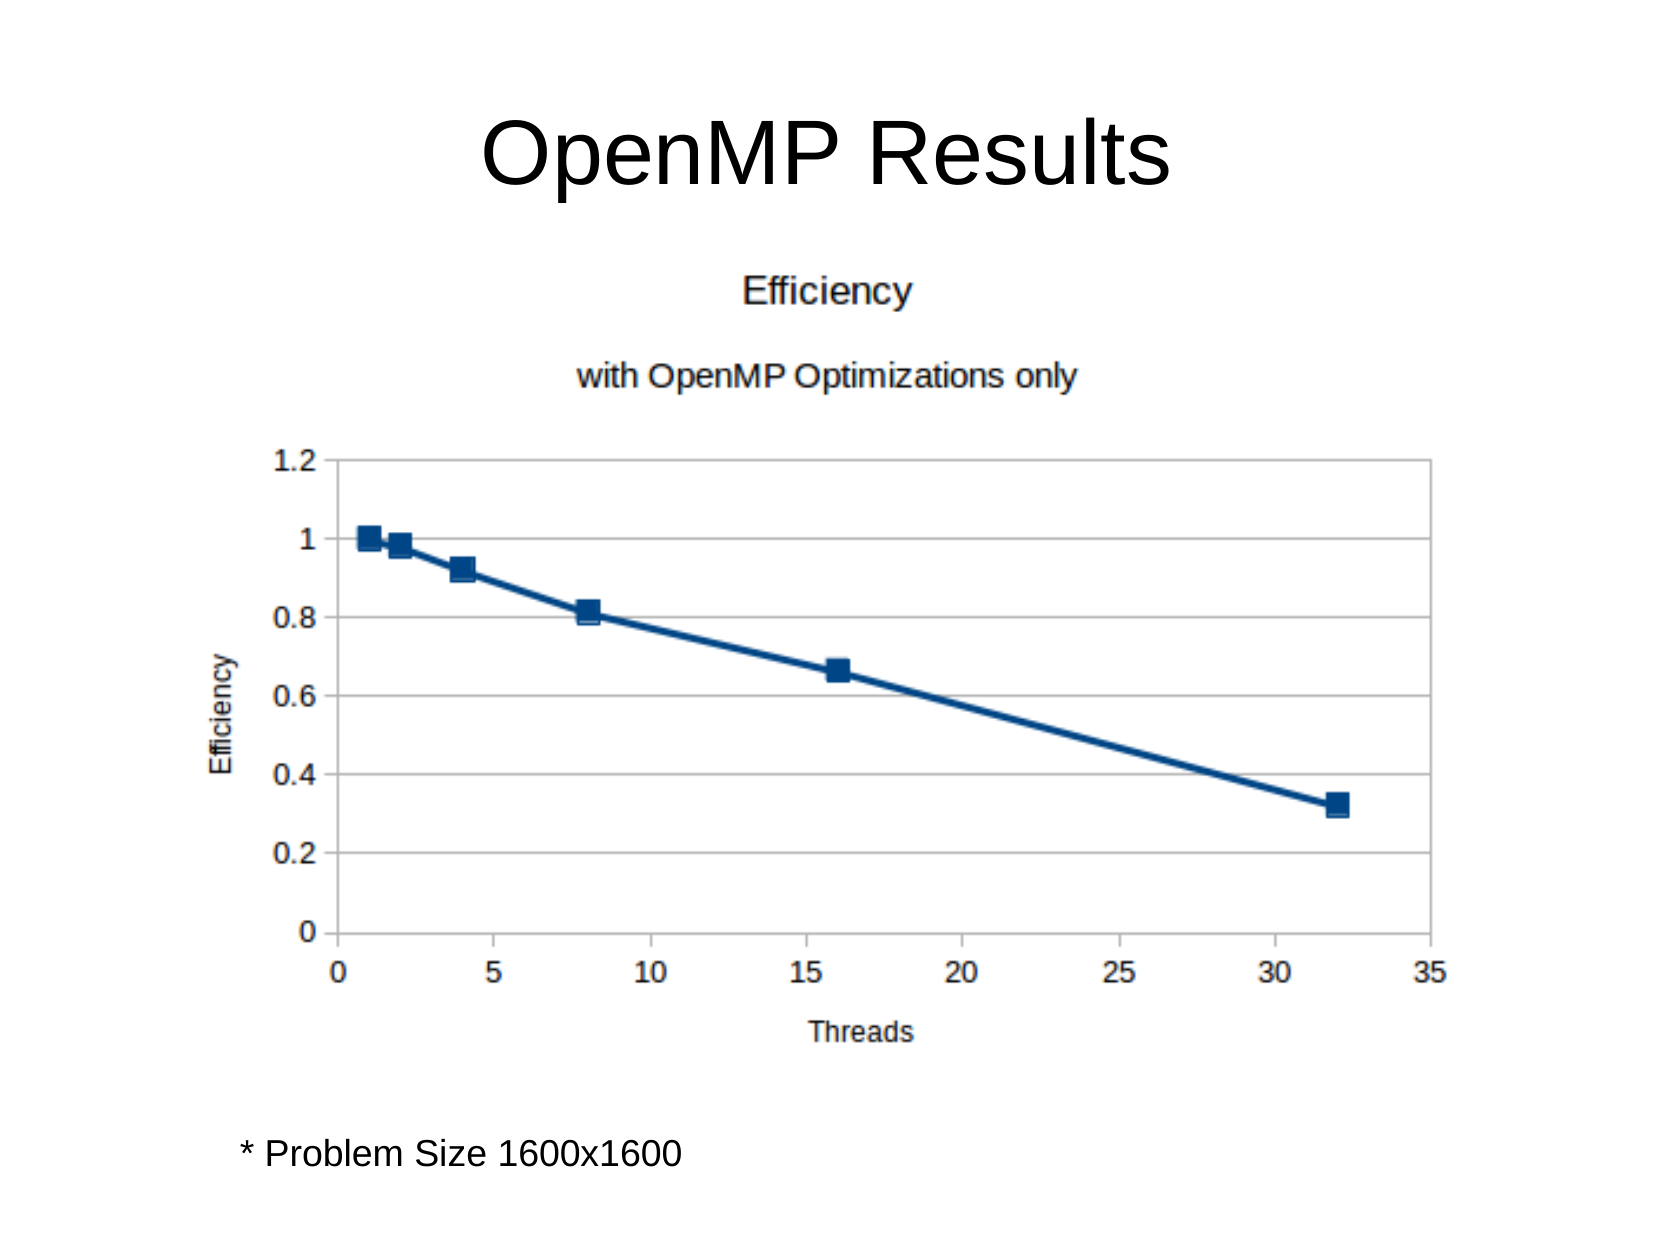

# OpenMP Results
* Problem Size 1600x1600